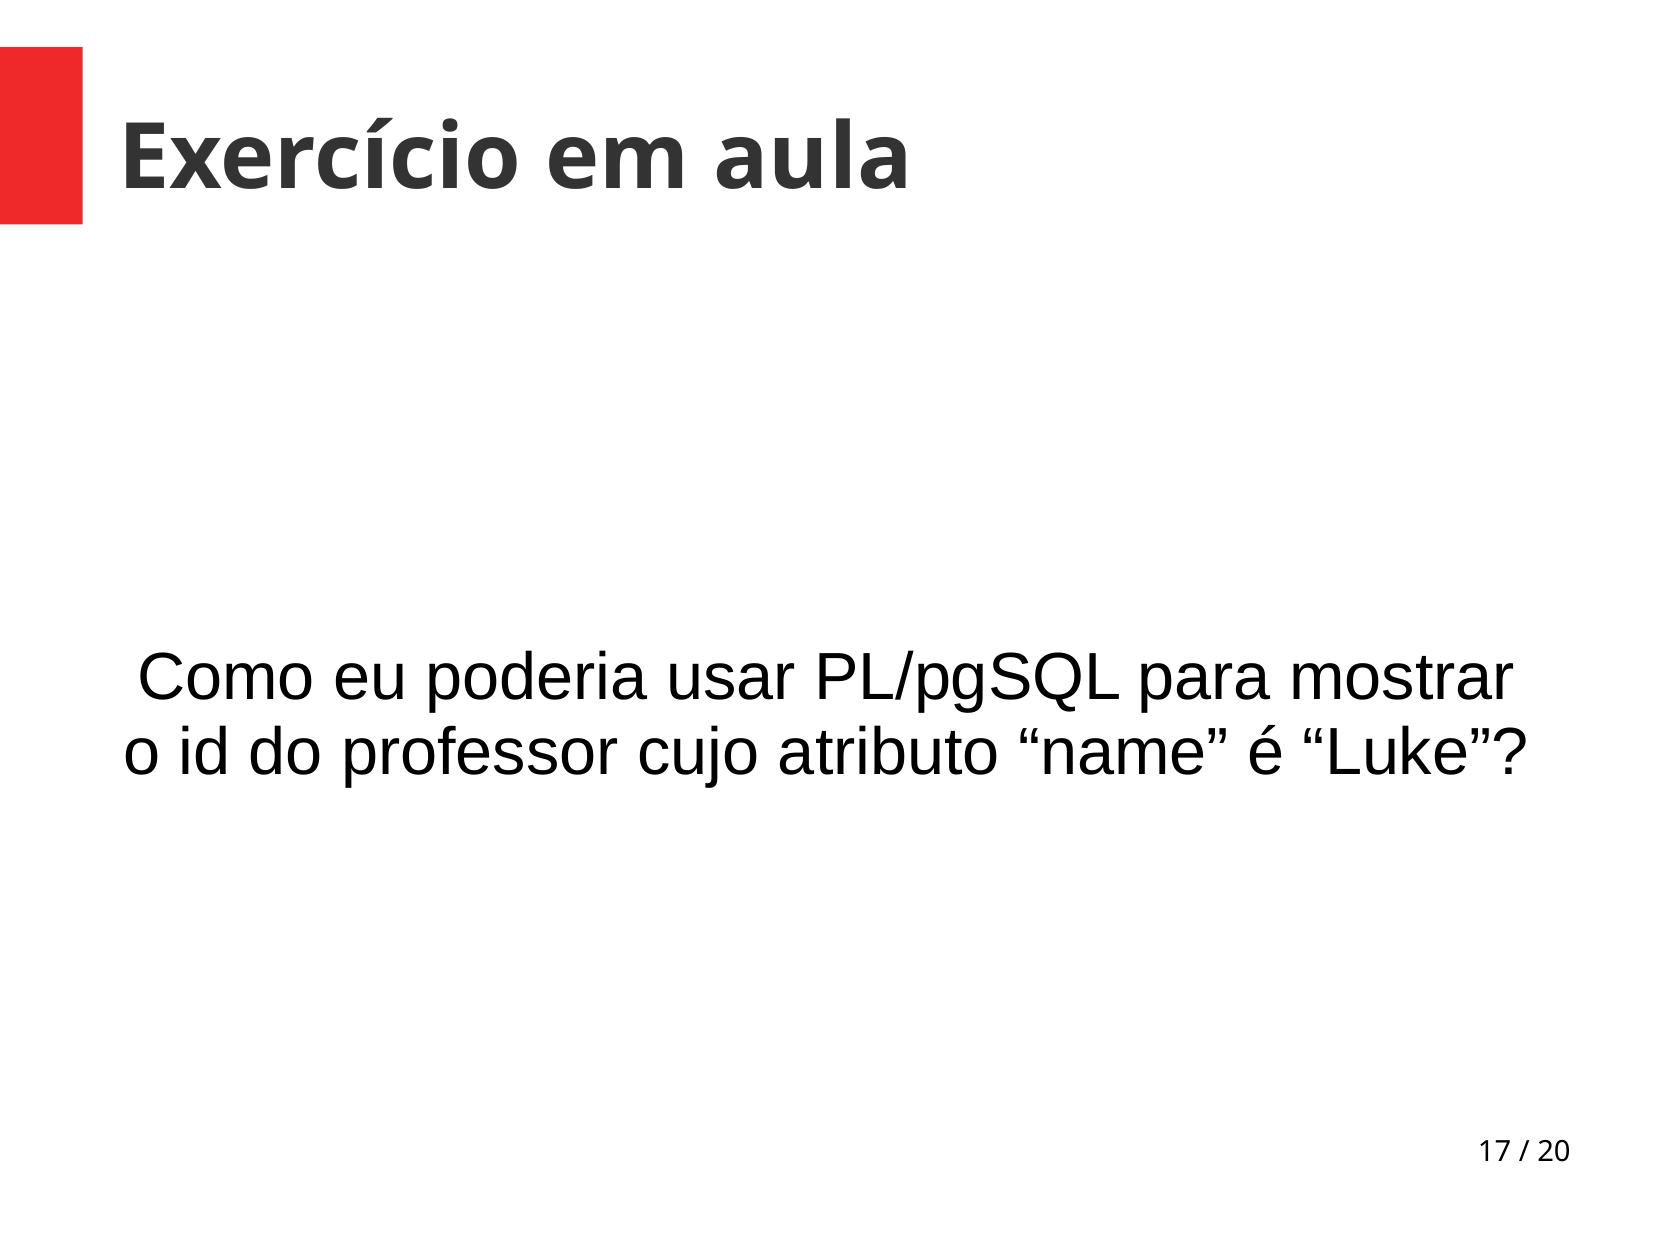

# Exercício em aula
Como eu poderia usar PL/pgSQL para mostrar o id do professor cujo atributo “name” é “Luke”?
17